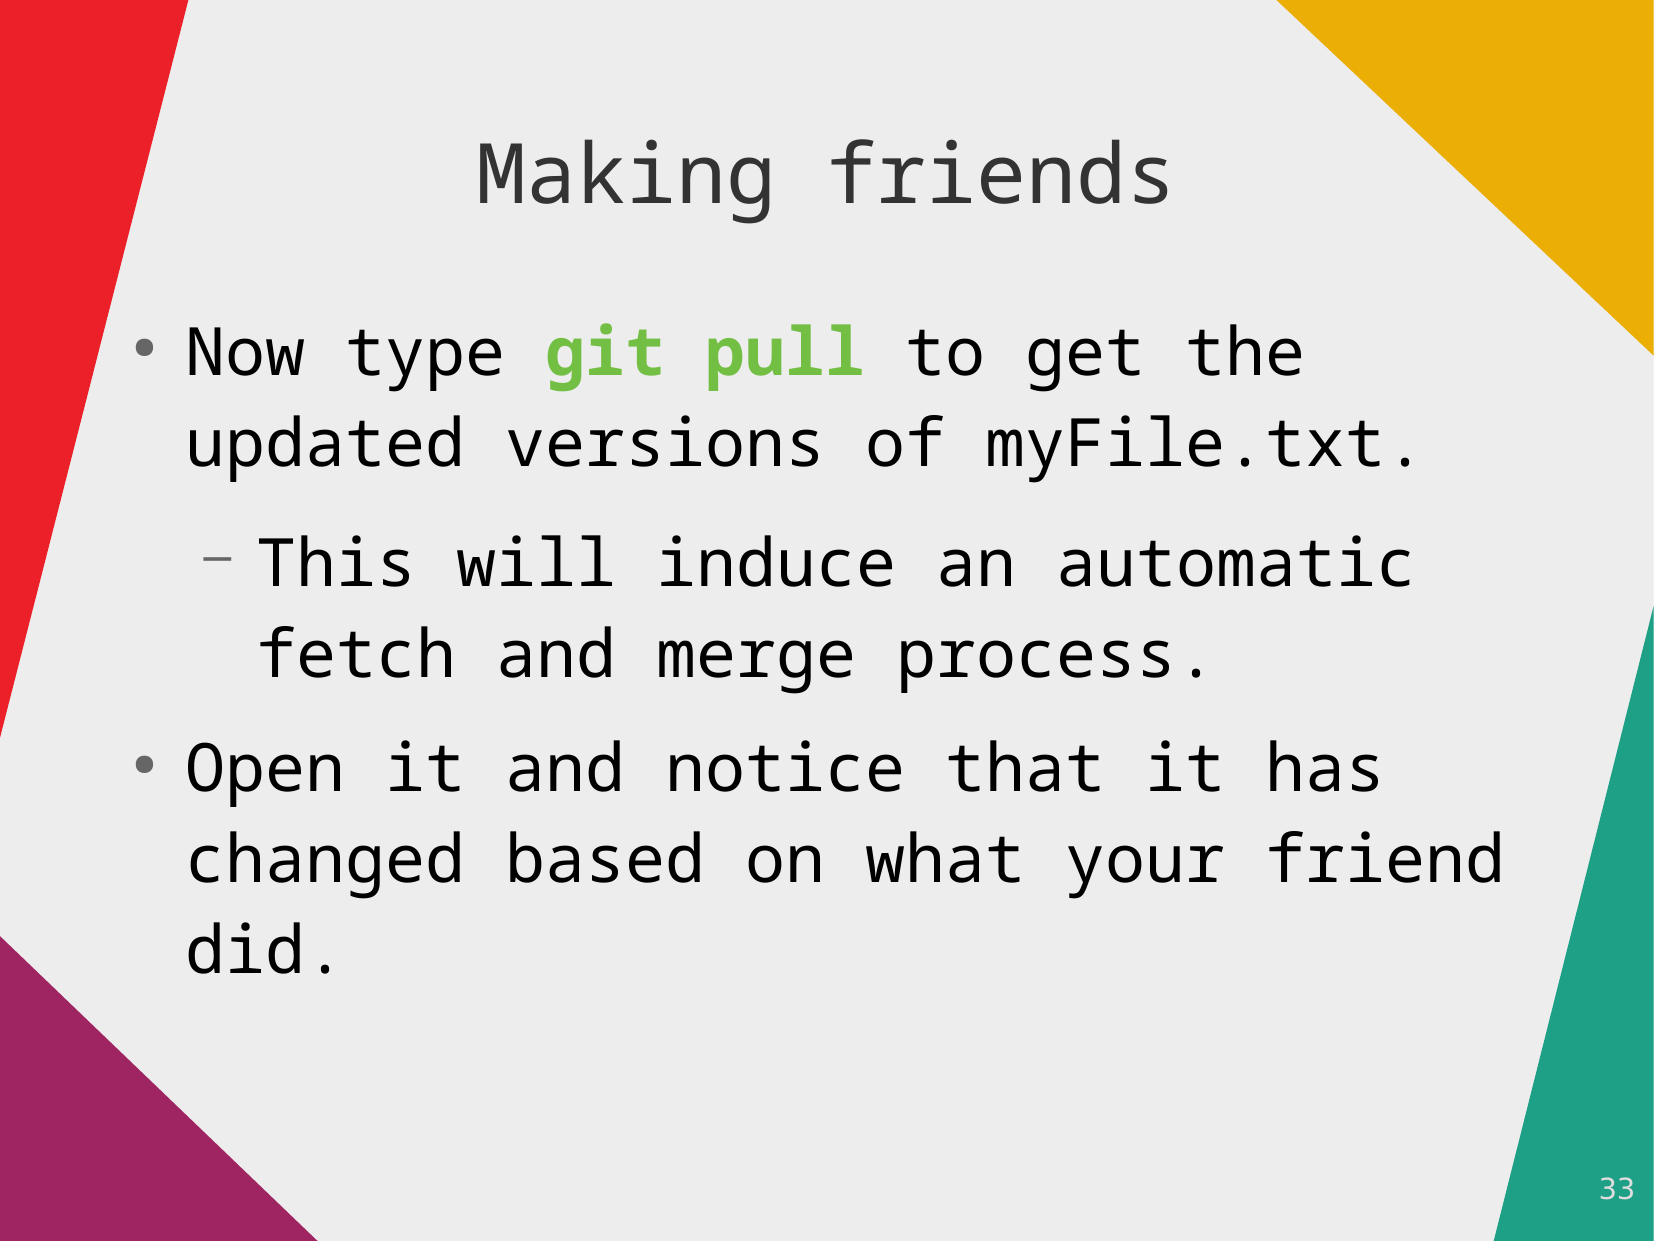

# Making friends
Now type git pull to get the updated versions of myFile.txt.
This will induce an automatic fetch and merge process.
Open it and notice that it has changed based on what your friend did.
33